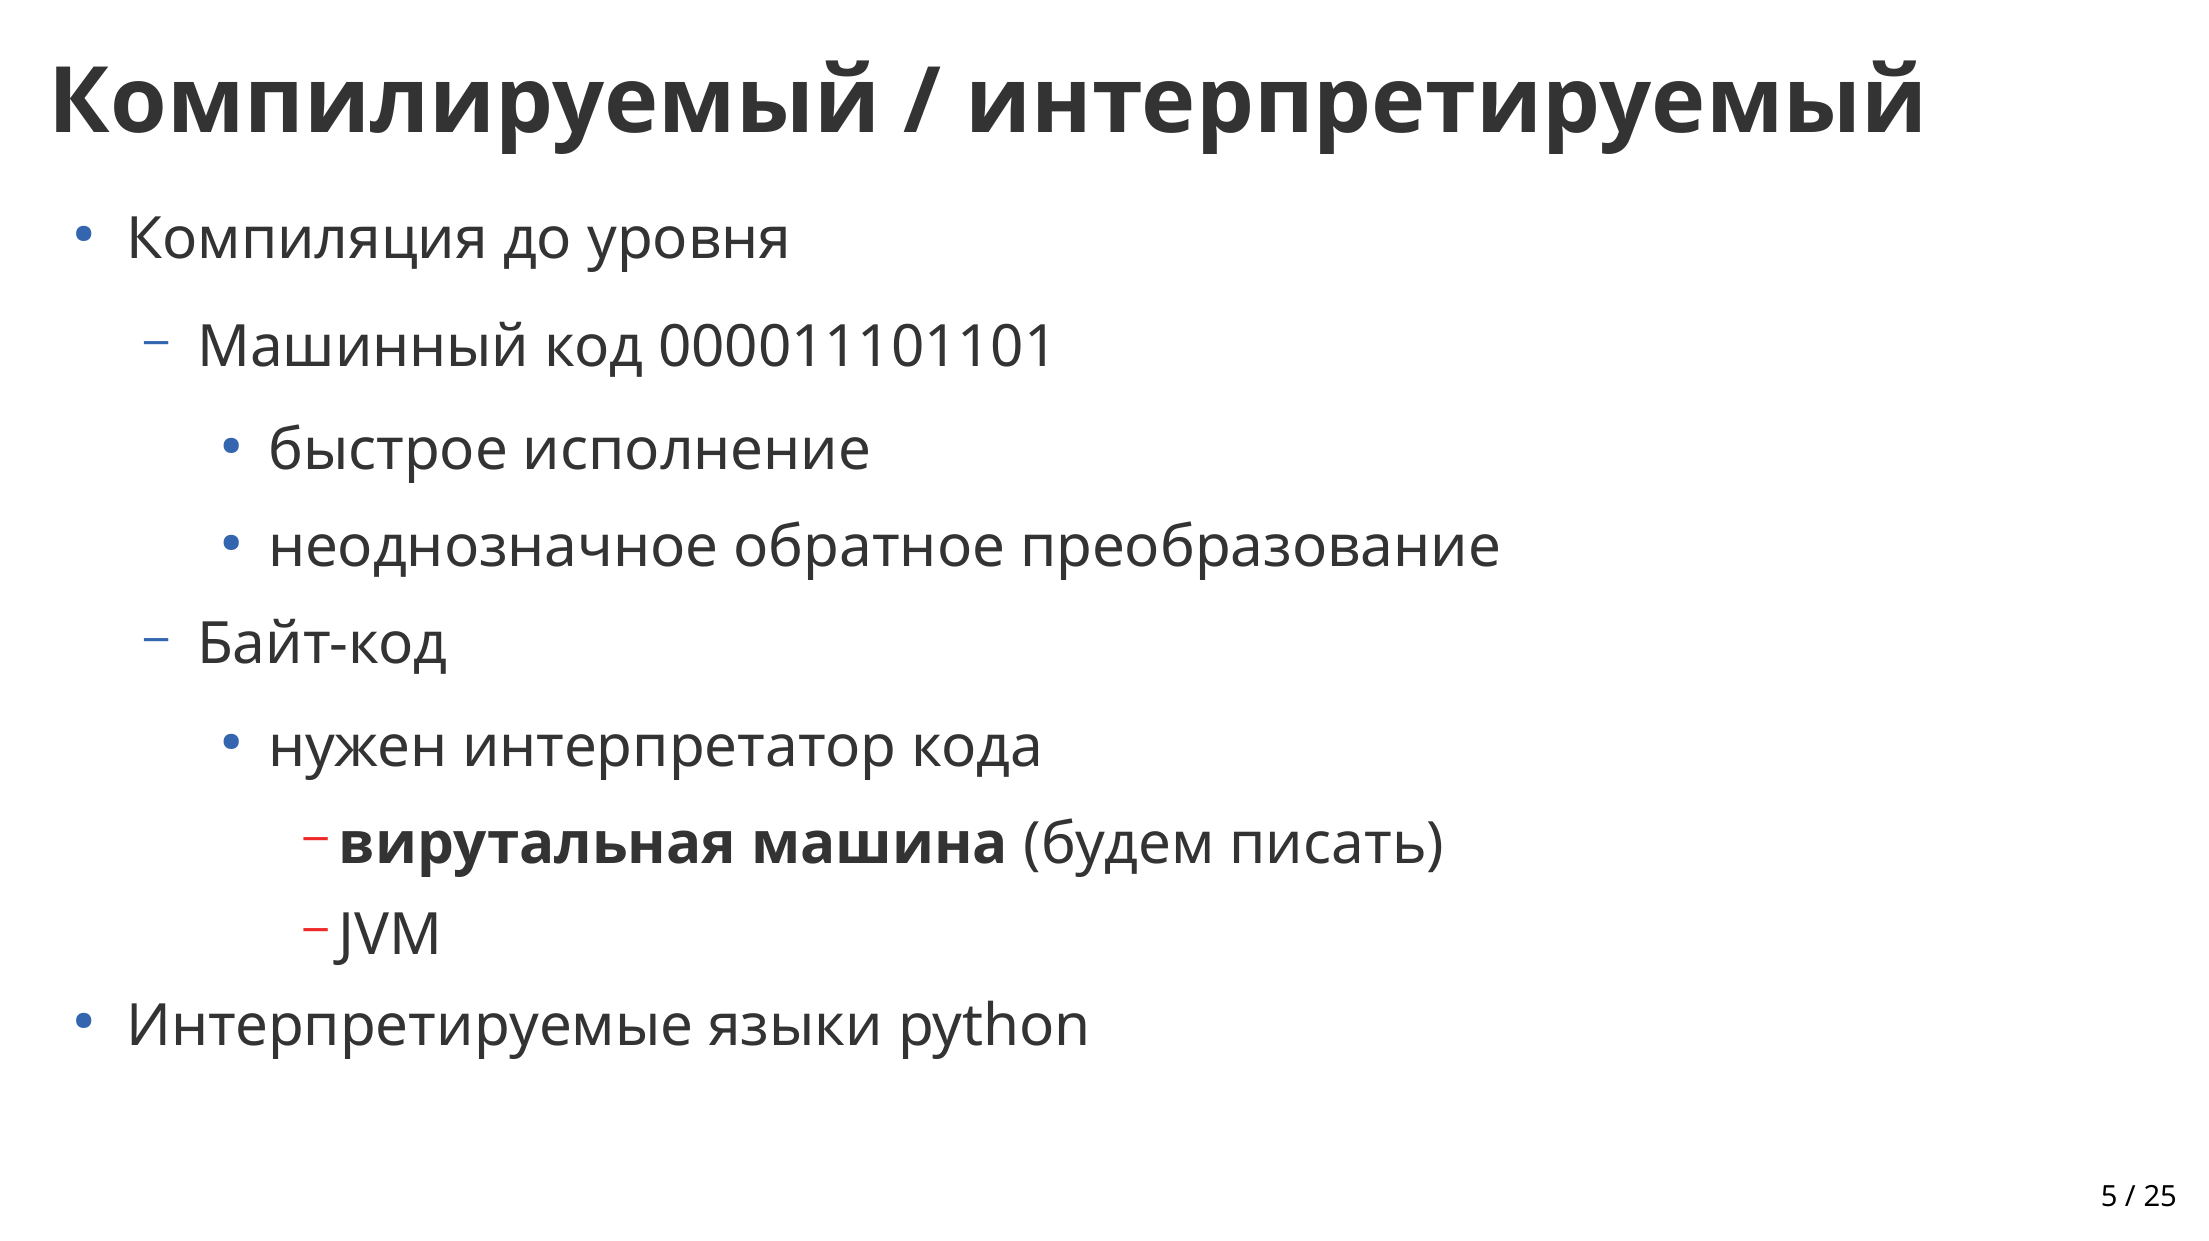

# Компилируемый / интерпретируемый
Компиляция до уровня
Машинный код 000011101101
быстрое исполнение
неоднозначное обратное преобразование
Байт-код
нужен интерпретатор кода
вирутальная машина (будем писать)
JVM
Интерпретируемые языки python
5